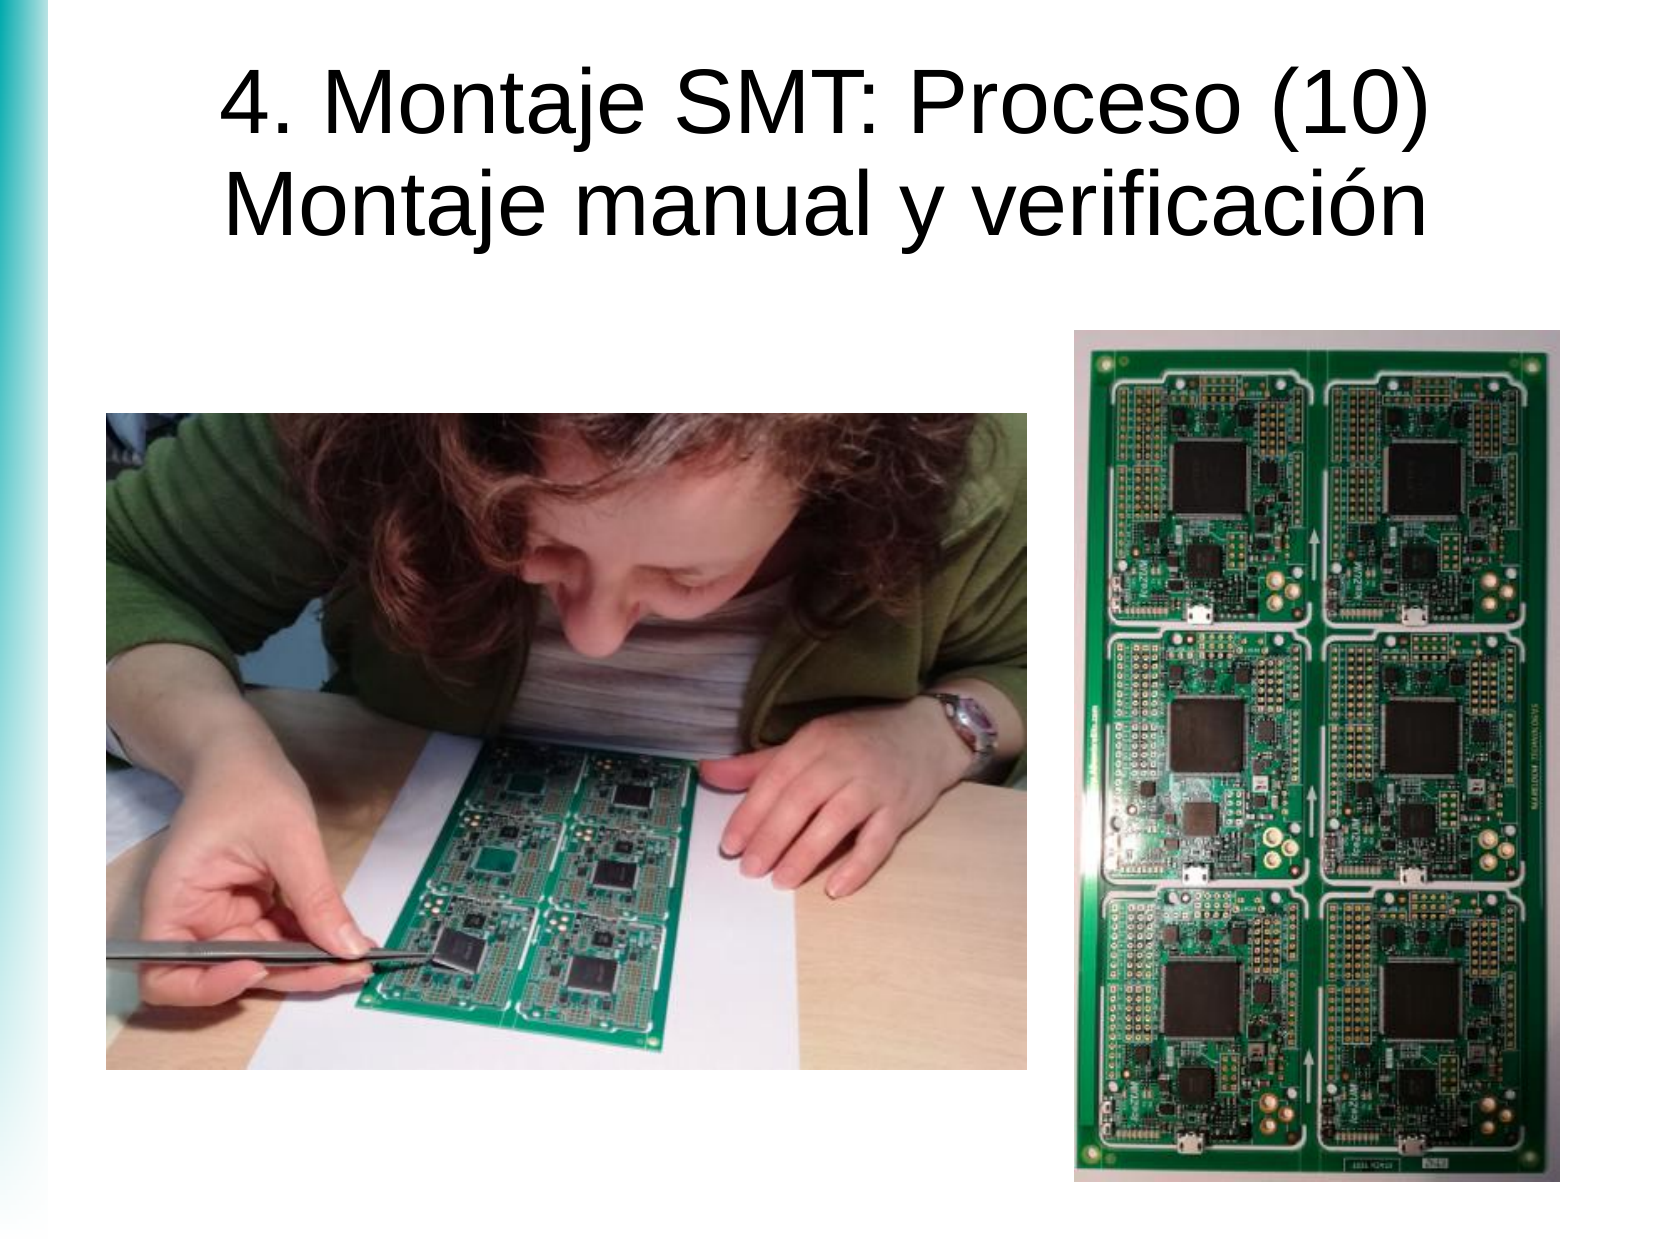

# 4. Montaje SMT: Proceso (10) Montaje manual y verificación